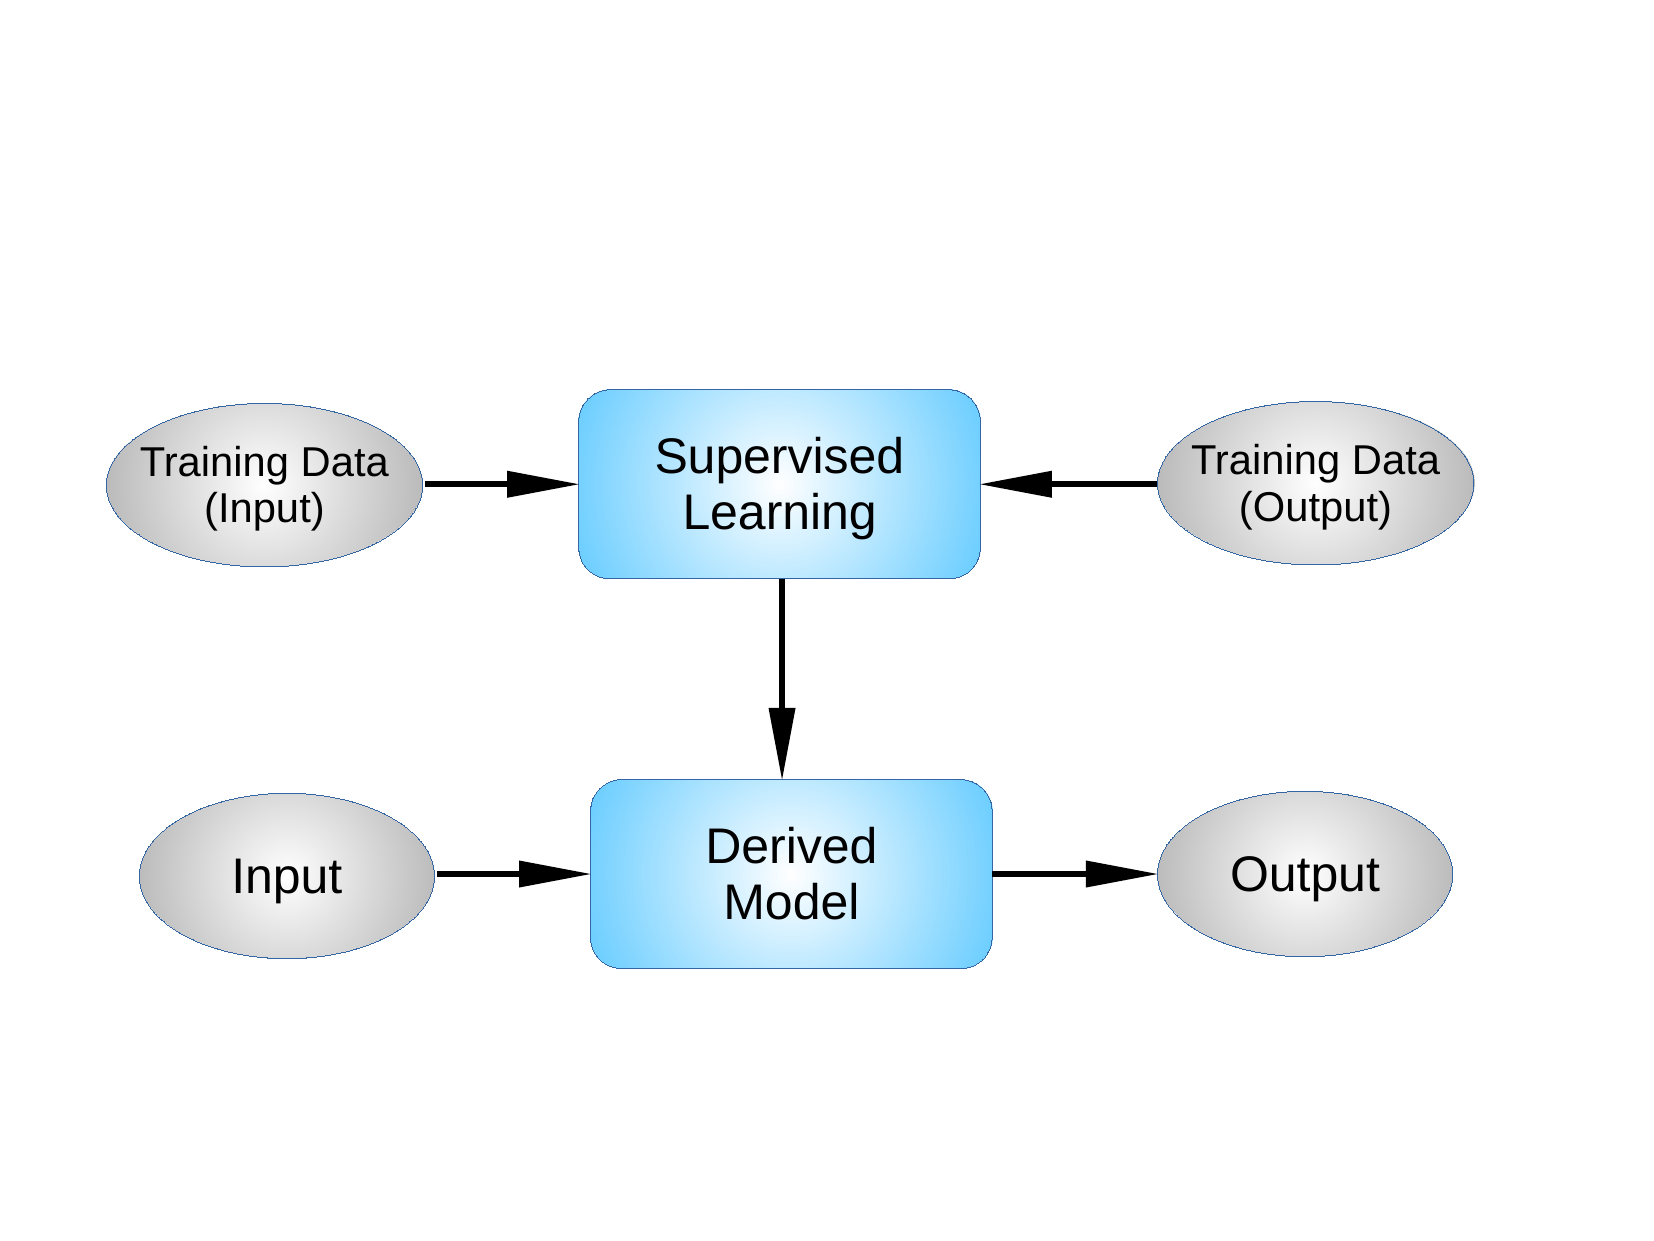

#
Supervised
Learning
Training Data
(Output)
Training Data
(Input)
Derived
Model
Output
Input